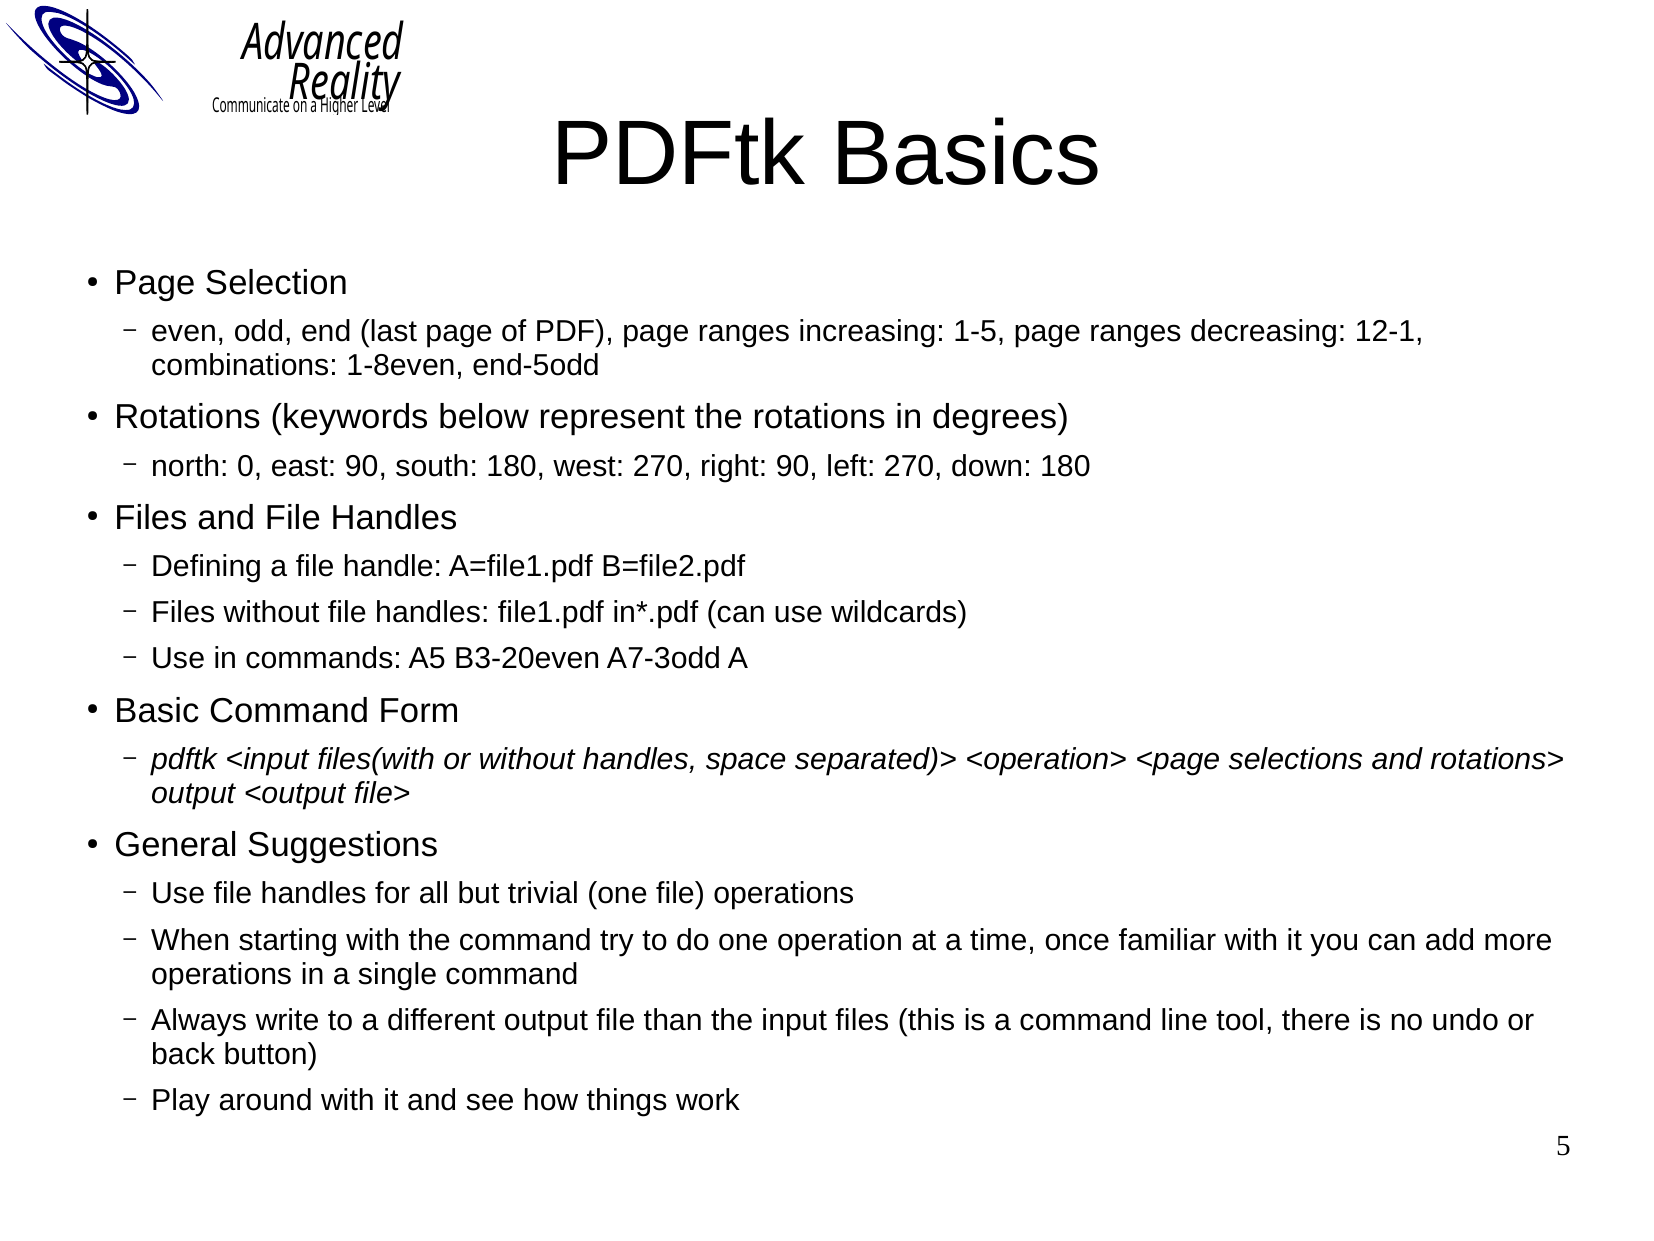

# PDFtk Basics
Page Selection
even, odd, end (last page of PDF), page ranges increasing: 1-5, page ranges decreasing: 12-1, combinations: 1-8even, end-5odd
Rotations (keywords below represent the rotations in degrees)
north: 0, east: 90, south: 180, west: 270, right: 90, left: 270, down: 180
Files and File Handles
Defining a file handle: A=file1.pdf B=file2.pdf
Files without file handles: file1.pdf in*.pdf (can use wildcards)
Use in commands: A5 B3-20even A7-3odd A
Basic Command Form
pdftk <input files(with or without handles, space separated)> <operation> <page selections and rotations> output <output file>
General Suggestions
Use file handles for all but trivial (one file) operations
When starting with the command try to do one operation at a time, once familiar with it you can add more operations in a single command
Always write to a different output file than the input files (this is a command line tool, there is no undo or back button)
Play around with it and see how things work
5